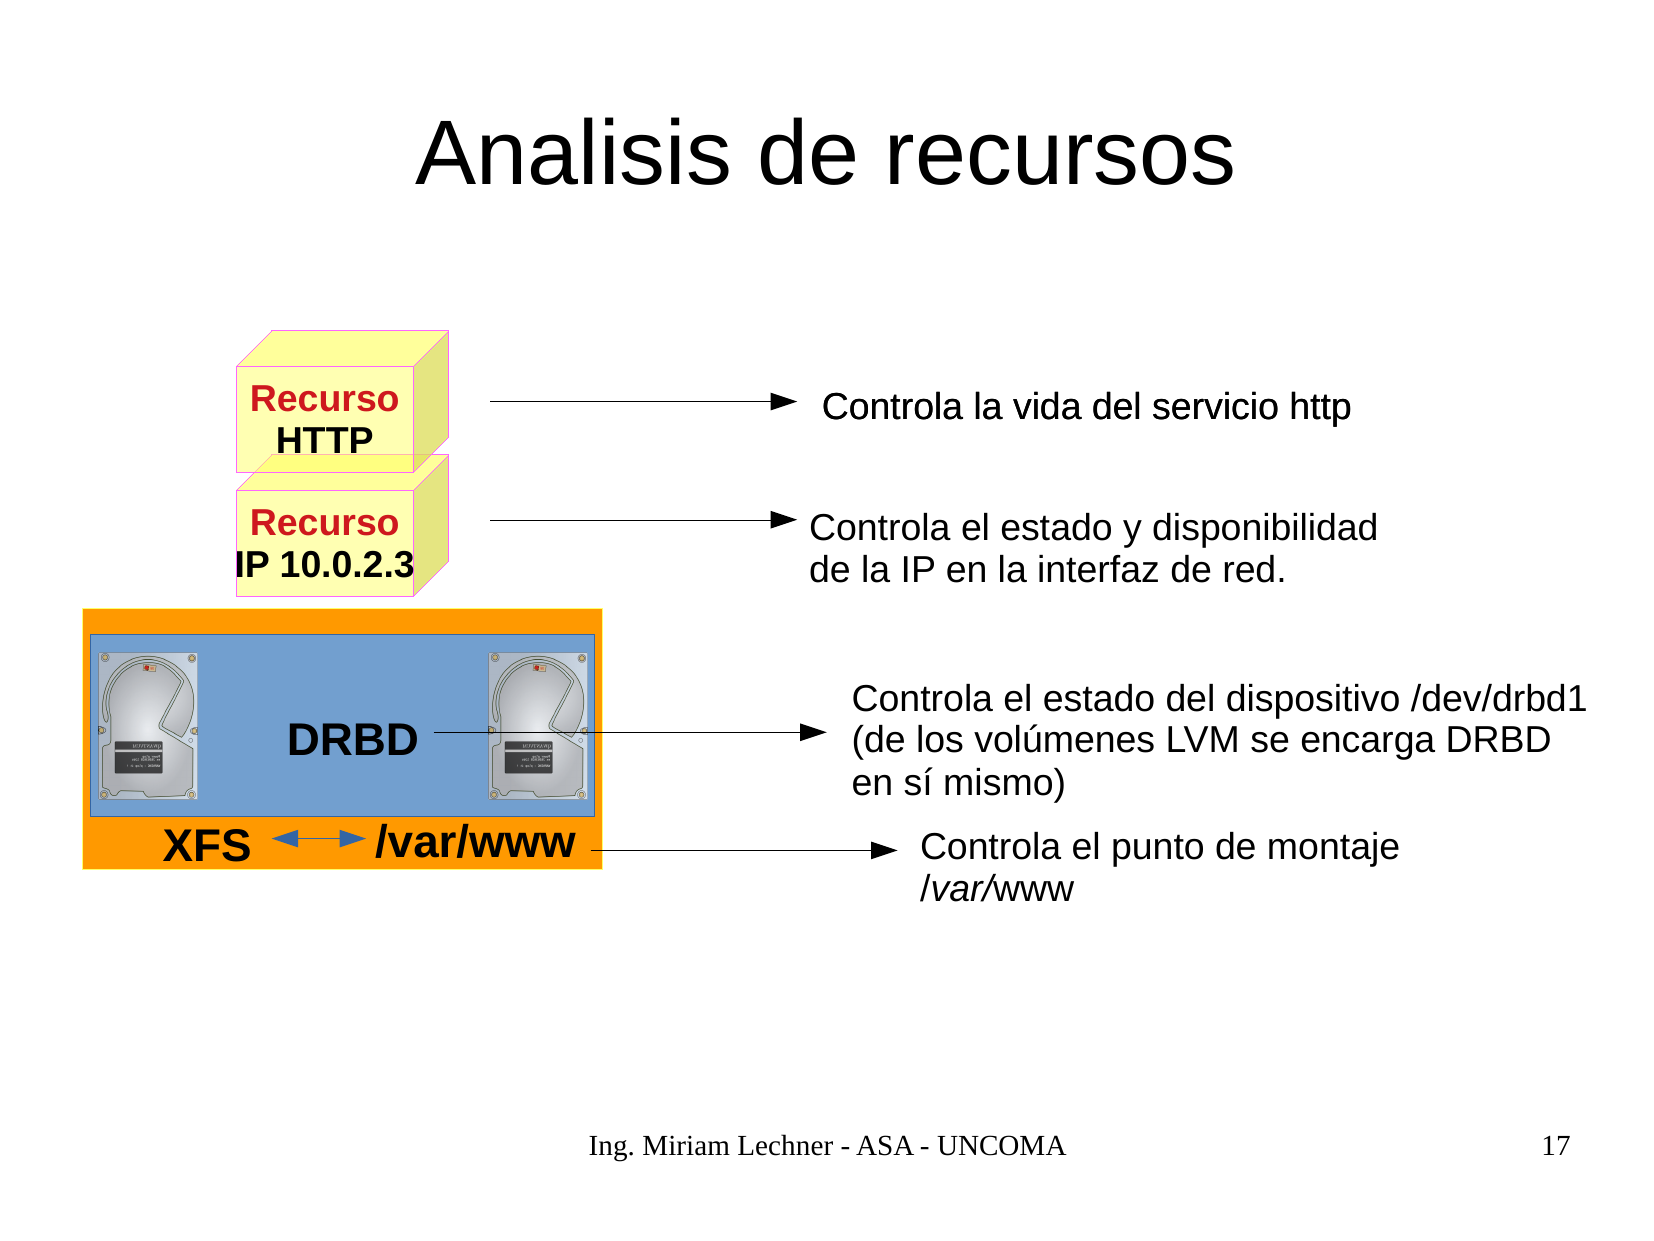

# Analisis de recursos
Recurso
HTTP
Controla la vida del servicio http
Controla la vida del servicio http
Recurso
IP 10.0.2.3
Controla el estado y disponibilidad de la IP en la interfaz de red.
Controla el estado del dispositivo /dev/drbd1
(de los volúmenes LVM se encarga DRBD en sí mismo)
DRBD
/var/www
XFS
Controla el punto de montaje /var/www
Ing. Miriam Lechner - ASA - UNCOMA
17